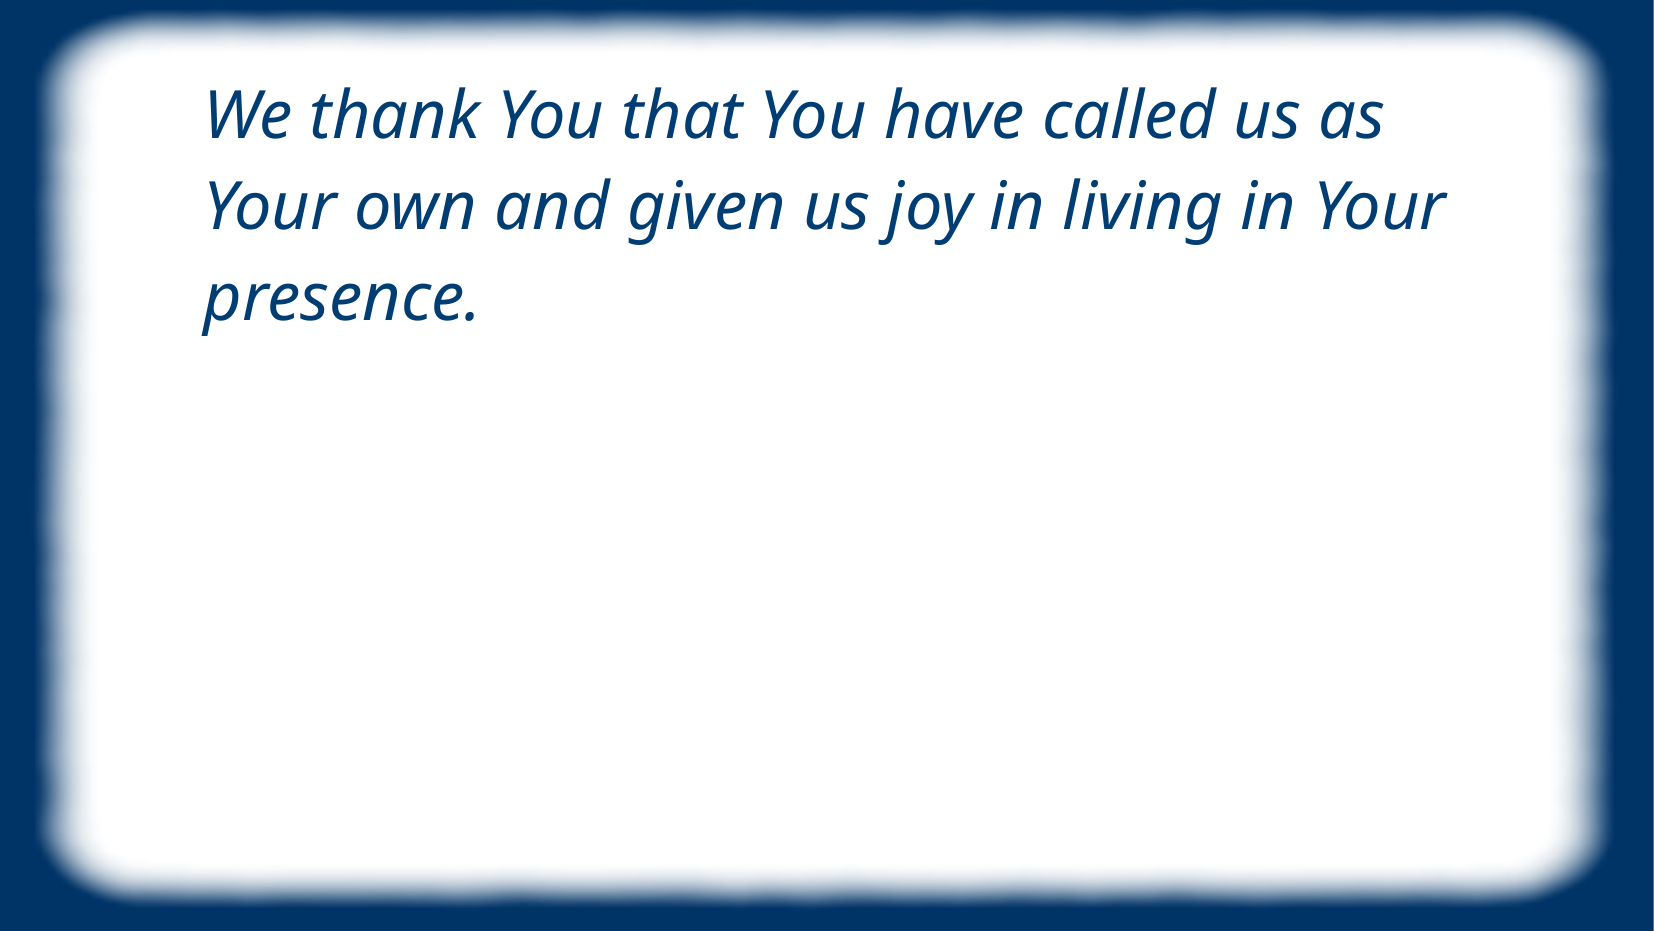

We thank You that You have called us as
 Your own and given us joy in living in Your
 presence.